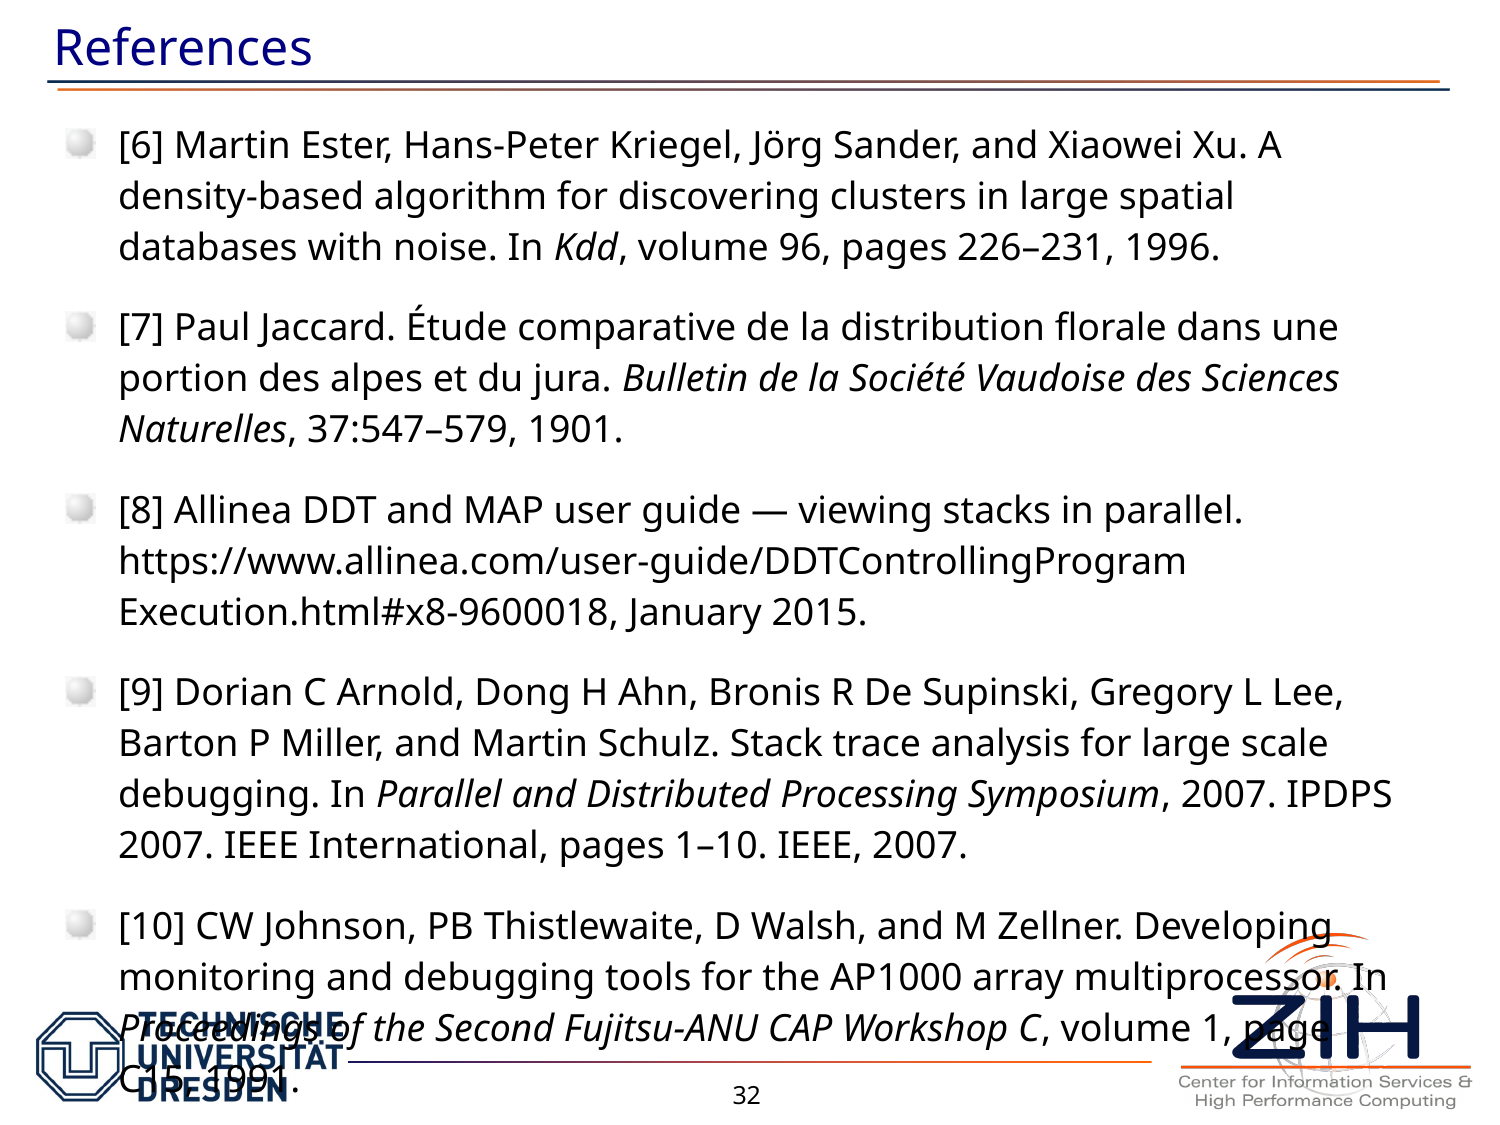

# References
[6] Martin Ester, Hans-Peter Kriegel, Jörg Sander, and Xiaowei Xu. A density-based algorithm for discovering clusters in large spatial databases with noise. In Kdd, volume 96, pages 226–231, 1996.
[7] Paul Jaccard. Étude comparative de la distribution florale dans une portion des alpes et du jura. Bulletin de la Société Vaudoise des Sciences Naturelles, 37:547–579, 1901.
[8] Allinea DDT and MAP user guide — viewing stacks in parallel. https://www.allinea.com/user-guide/DDTControllingProgram Execution.html#x8-9600018, January 2015.
[9] Dorian C Arnold, Dong H Ahn, Bronis R De Supinski, Gregory L Lee, Barton P Miller, and Martin Schulz. Stack trace analysis for large scale debugging. In Parallel and Distributed Processing Symposium, 2007. IPDPS 2007. IEEE International, pages 1–10. IEEE, 2007.
[10] CW Johnson, PB Thistlewaite, D Walsh, and M Zellner. Developing monitoring and debugging tools for the AP1000 array multiprocessor. In Proceedings of the Second Fujitsu-ANU CAP Workshop C, volume 1, page C15, 1991.
32